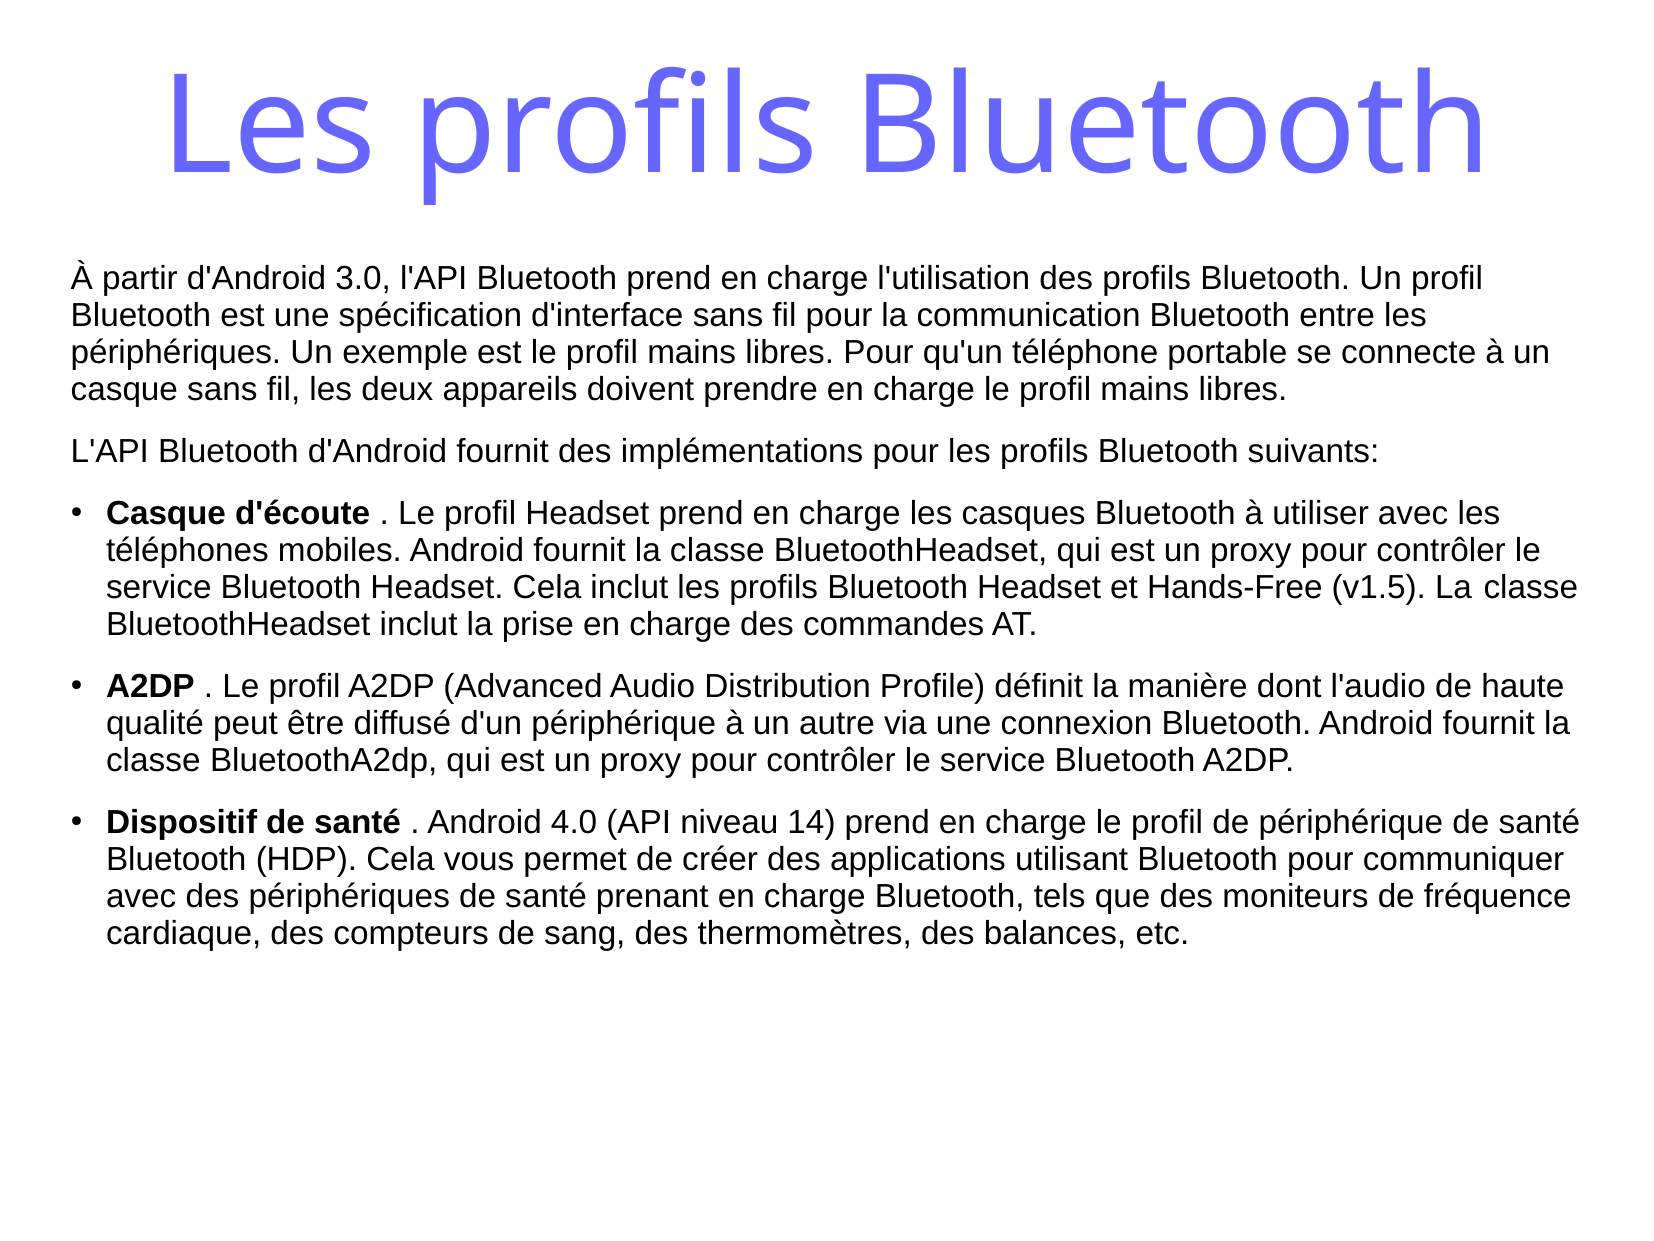

# Les profils Bluetooth
À partir d'Android 3.0, l'API Bluetooth prend en charge l'utilisation des profils Bluetooth. Un profil Bluetooth est une spécification d'interface sans fil pour la communication Bluetooth entre les périphériques. Un exemple est le profil mains libres. Pour qu'un téléphone portable se connecte à un casque sans fil, les deux appareils doivent prendre en charge le profil mains libres.
L'API Bluetooth d'Android fournit des implémentations pour les profils Bluetooth suivants:
Casque d'écoute . Le profil Headset prend en charge les casques Bluetooth à utiliser avec les téléphones mobiles. Android fournit la classe BluetoothHeadset, qui est un proxy pour contrôler le service Bluetooth Headset. Cela inclut les profils Bluetooth Headset et Hands-Free (v1.5). La classe BluetoothHeadset inclut la prise en charge des commandes AT.
A2DP . Le profil A2DP (Advanced Audio Distribution Profile) définit la manière dont l'audio de haute qualité peut être diffusé d'un périphérique à un autre via une connexion Bluetooth. Android fournit la classe BluetoothA2dp, qui est un proxy pour contrôler le service Bluetooth A2DP.
Dispositif de santé . Android 4.0 (API niveau 14) prend en charge le profil de périphérique de santé Bluetooth (HDP). Cela vous permet de créer des applications utilisant Bluetooth pour communiquer avec des périphériques de santé prenant en charge Bluetooth, tels que des moniteurs de fréquence cardiaque, des compteurs de sang, des thermomètres, des balances, etc.